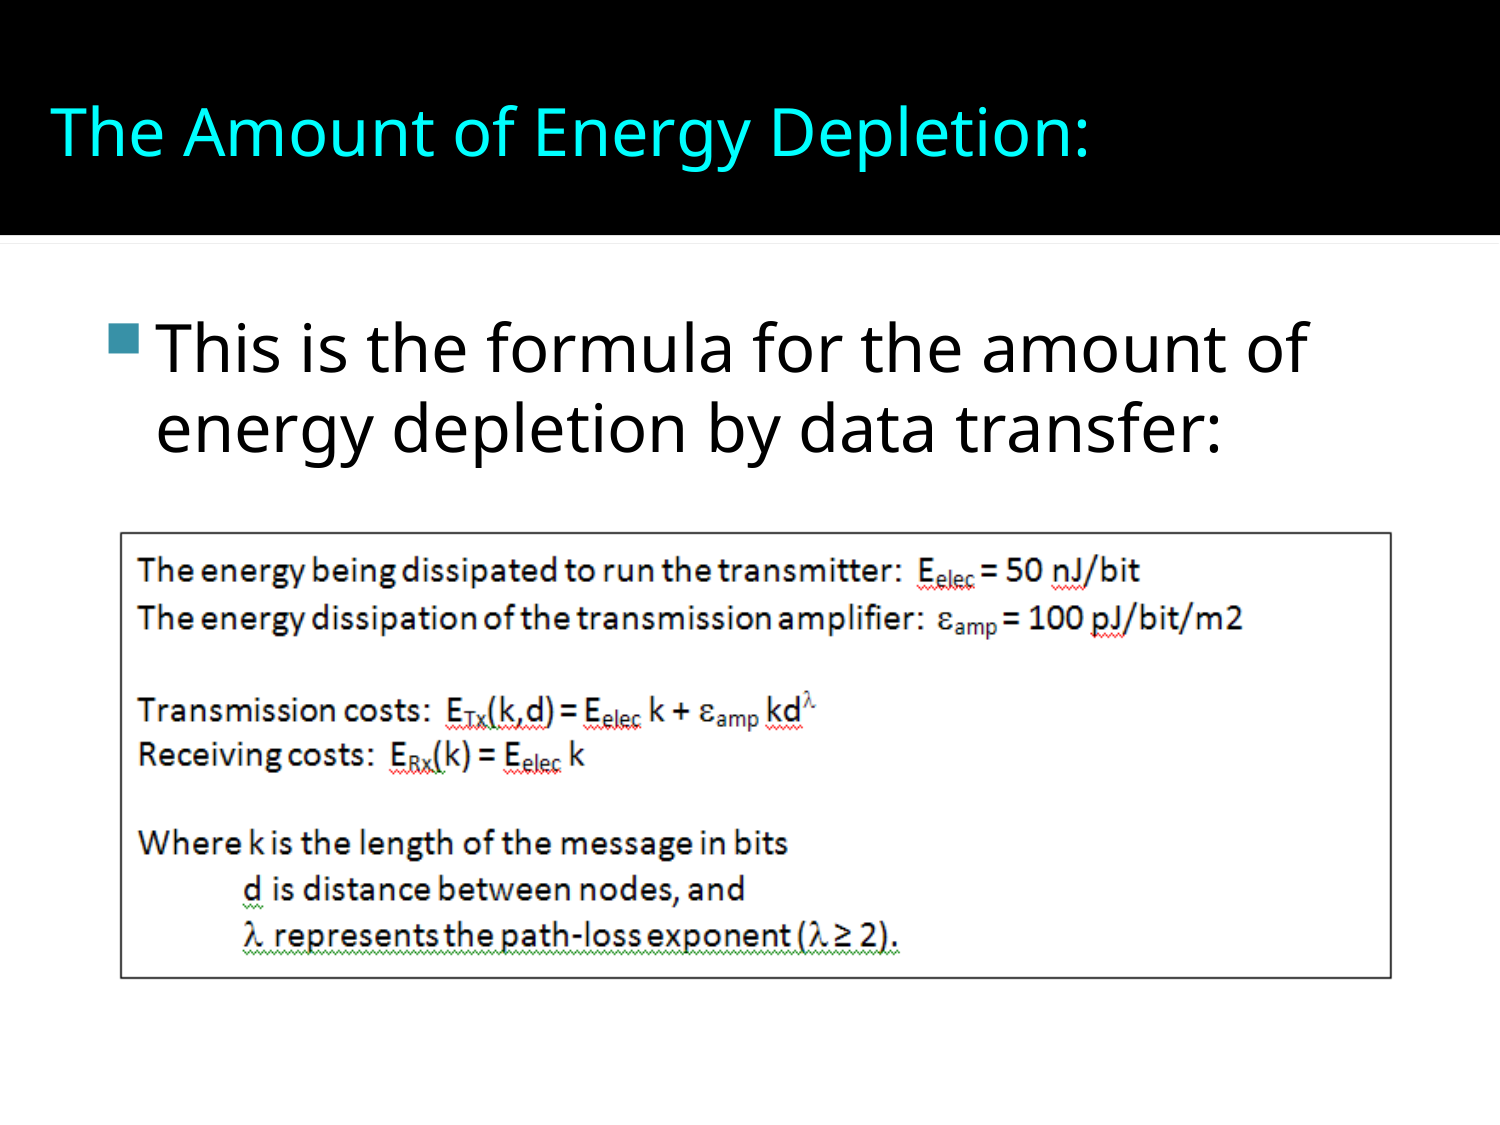

The Amount of Energy Depletion:
This is the formula for the amount of energy depletion by data transfer: